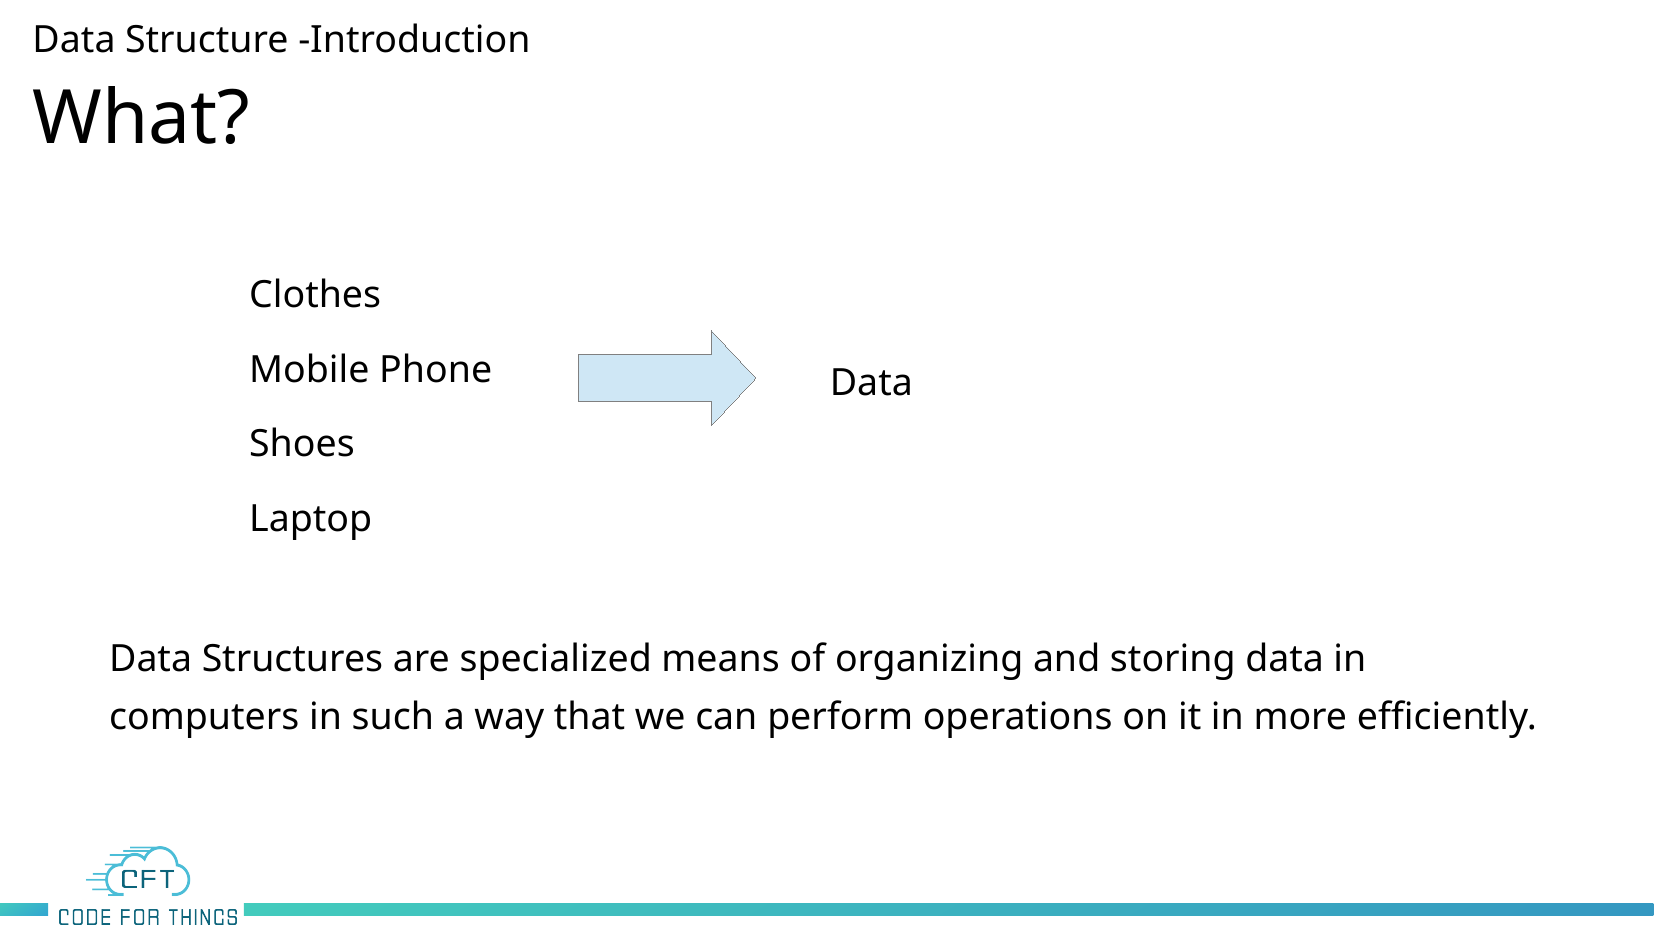

# Data Structure -Introduction What?
Clothes
Mobile Phone
Shoes
Laptop
Data
Data Structures are specialized means of organizing and storing data in
computers in such a way that we can perform operations on it in more efficiently.